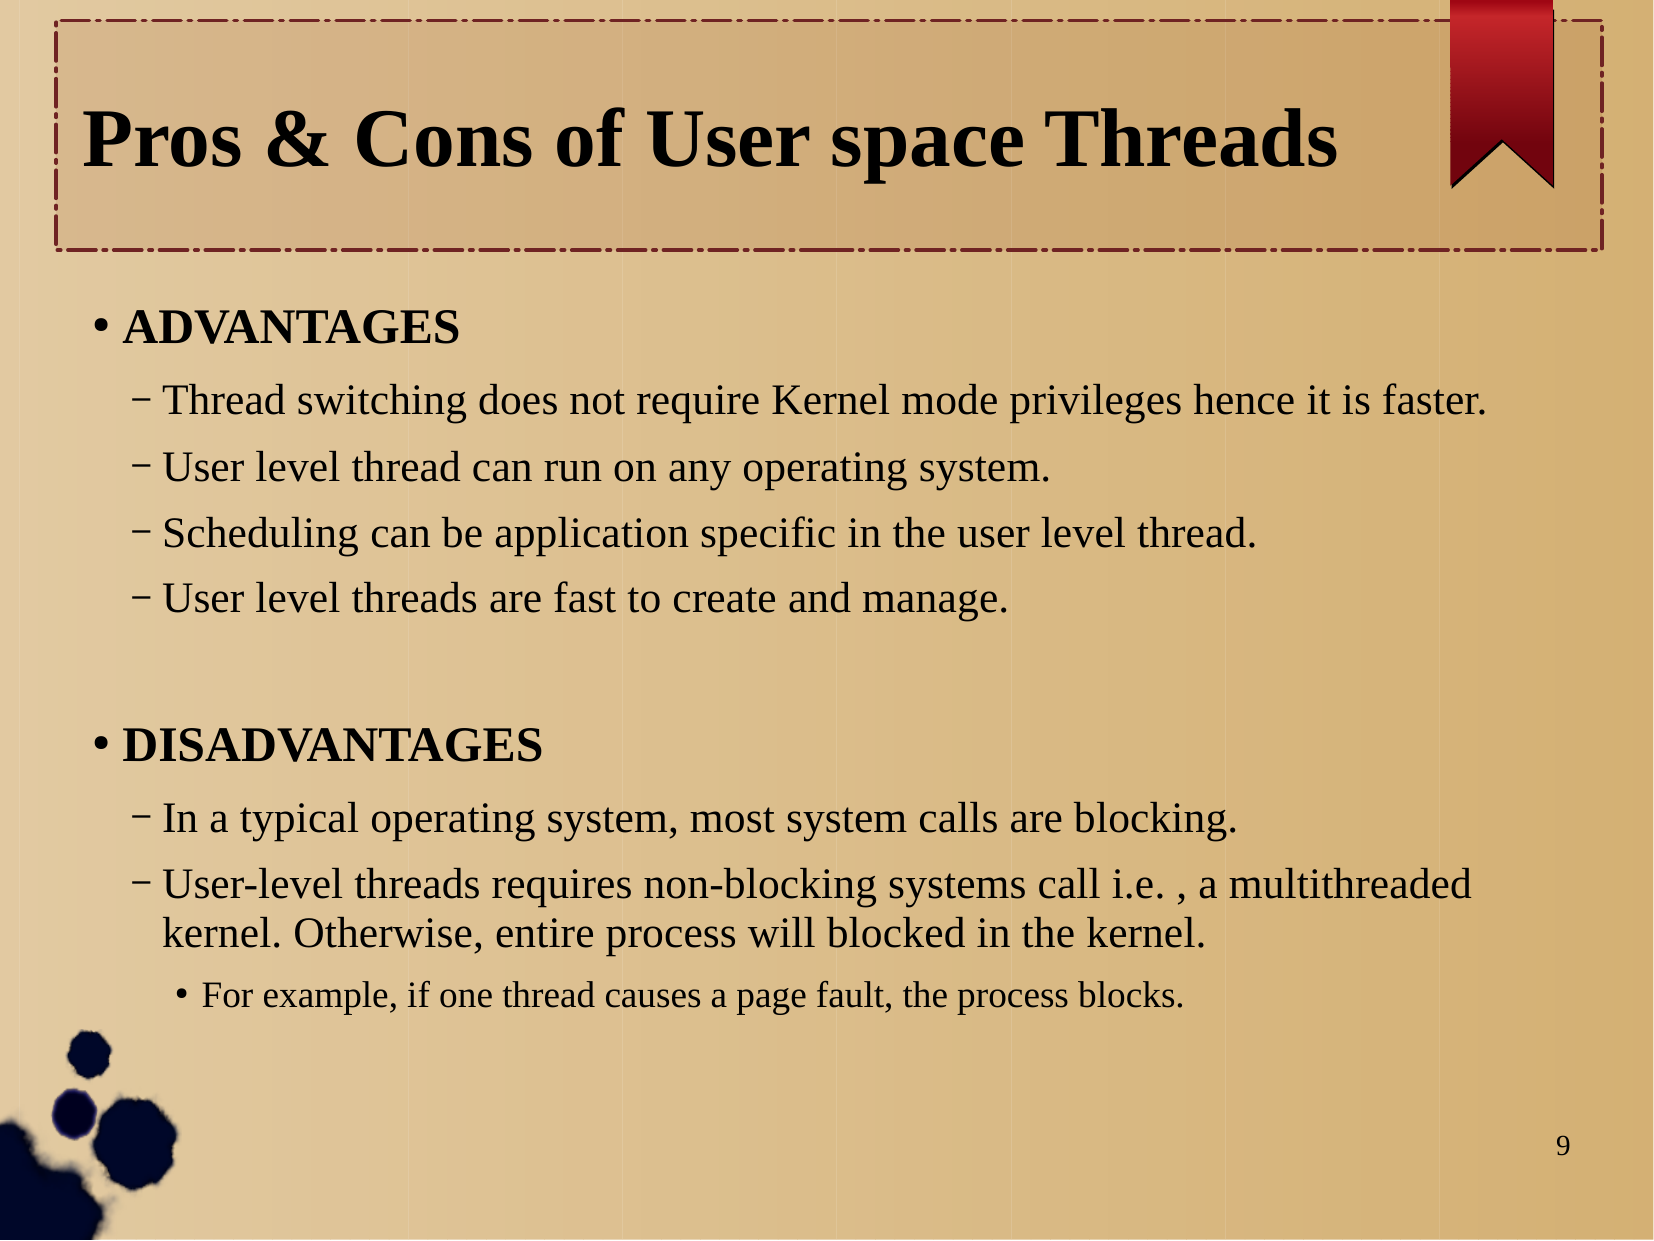

# Pros & Cons of User space Threads
ADVANTAGES
Thread switching does not require Kernel mode privileges hence it is faster.
User level thread can run on any operating system.
Scheduling can be application specific in the user level thread.
User level threads are fast to create and manage.
DISADVANTAGES
In a typical operating system, most system calls are blocking.
User-level threads requires non-blocking systems call i.e. , a multithreaded kernel. Otherwise, entire process will blocked in the kernel.
For example, if one thread causes a page fault, the process blocks.
9